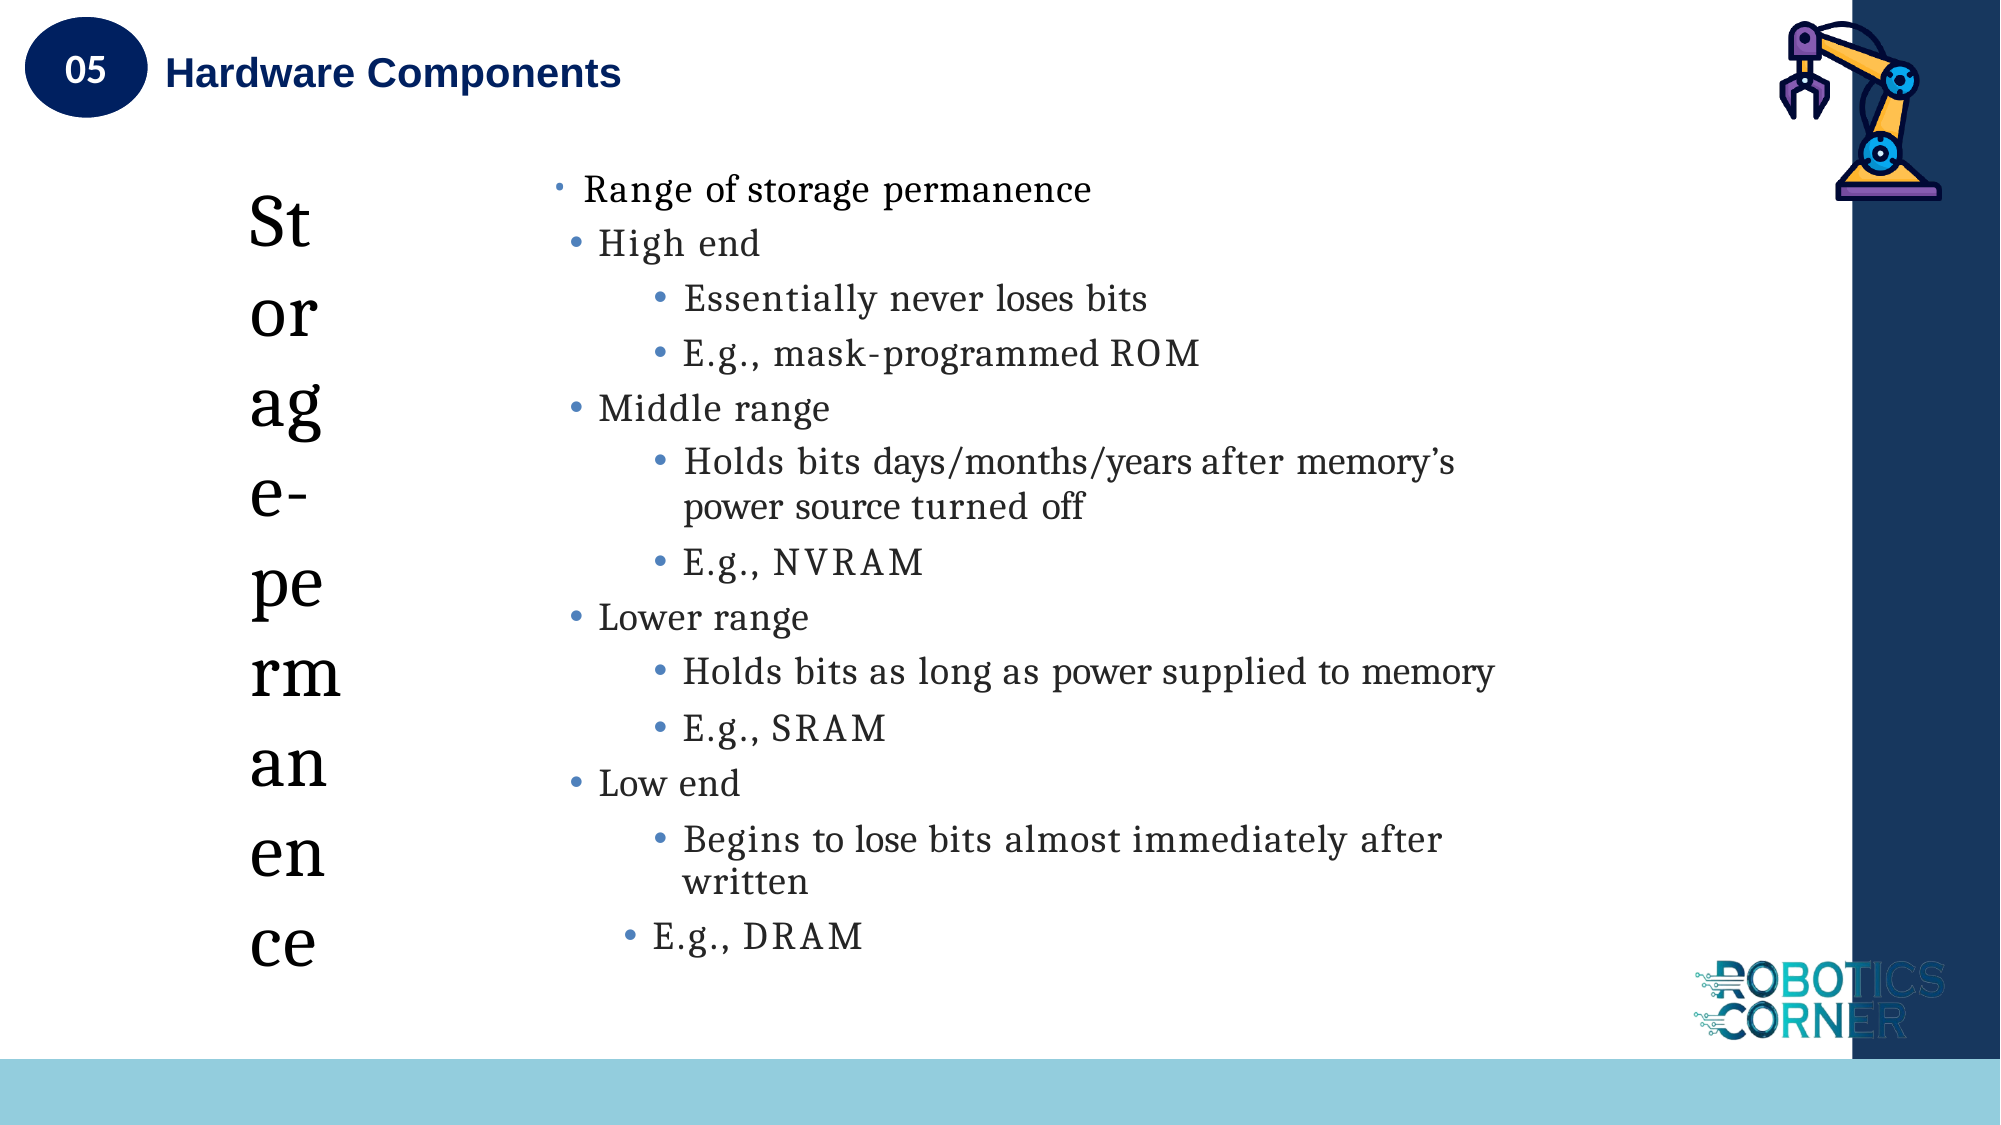

05
Hardware Components
Range of storage permanence
🞄 High end
🞄 Essentially never loses bits
🞄 E.g., mask-programmed ROM
🞄 Middle range
🞄 Holds bits days/months/years after memory’s
power source turned off
🞄 E.g., NVRAM
🞄 Lower range
🞄 Holds bits as long as power supplied to memory
🞄 E.g., SRAM
🞄 Low end
🞄 Begins to lose bits almost immediately after written
🞄 E.g., DRAM
Storage-permanence